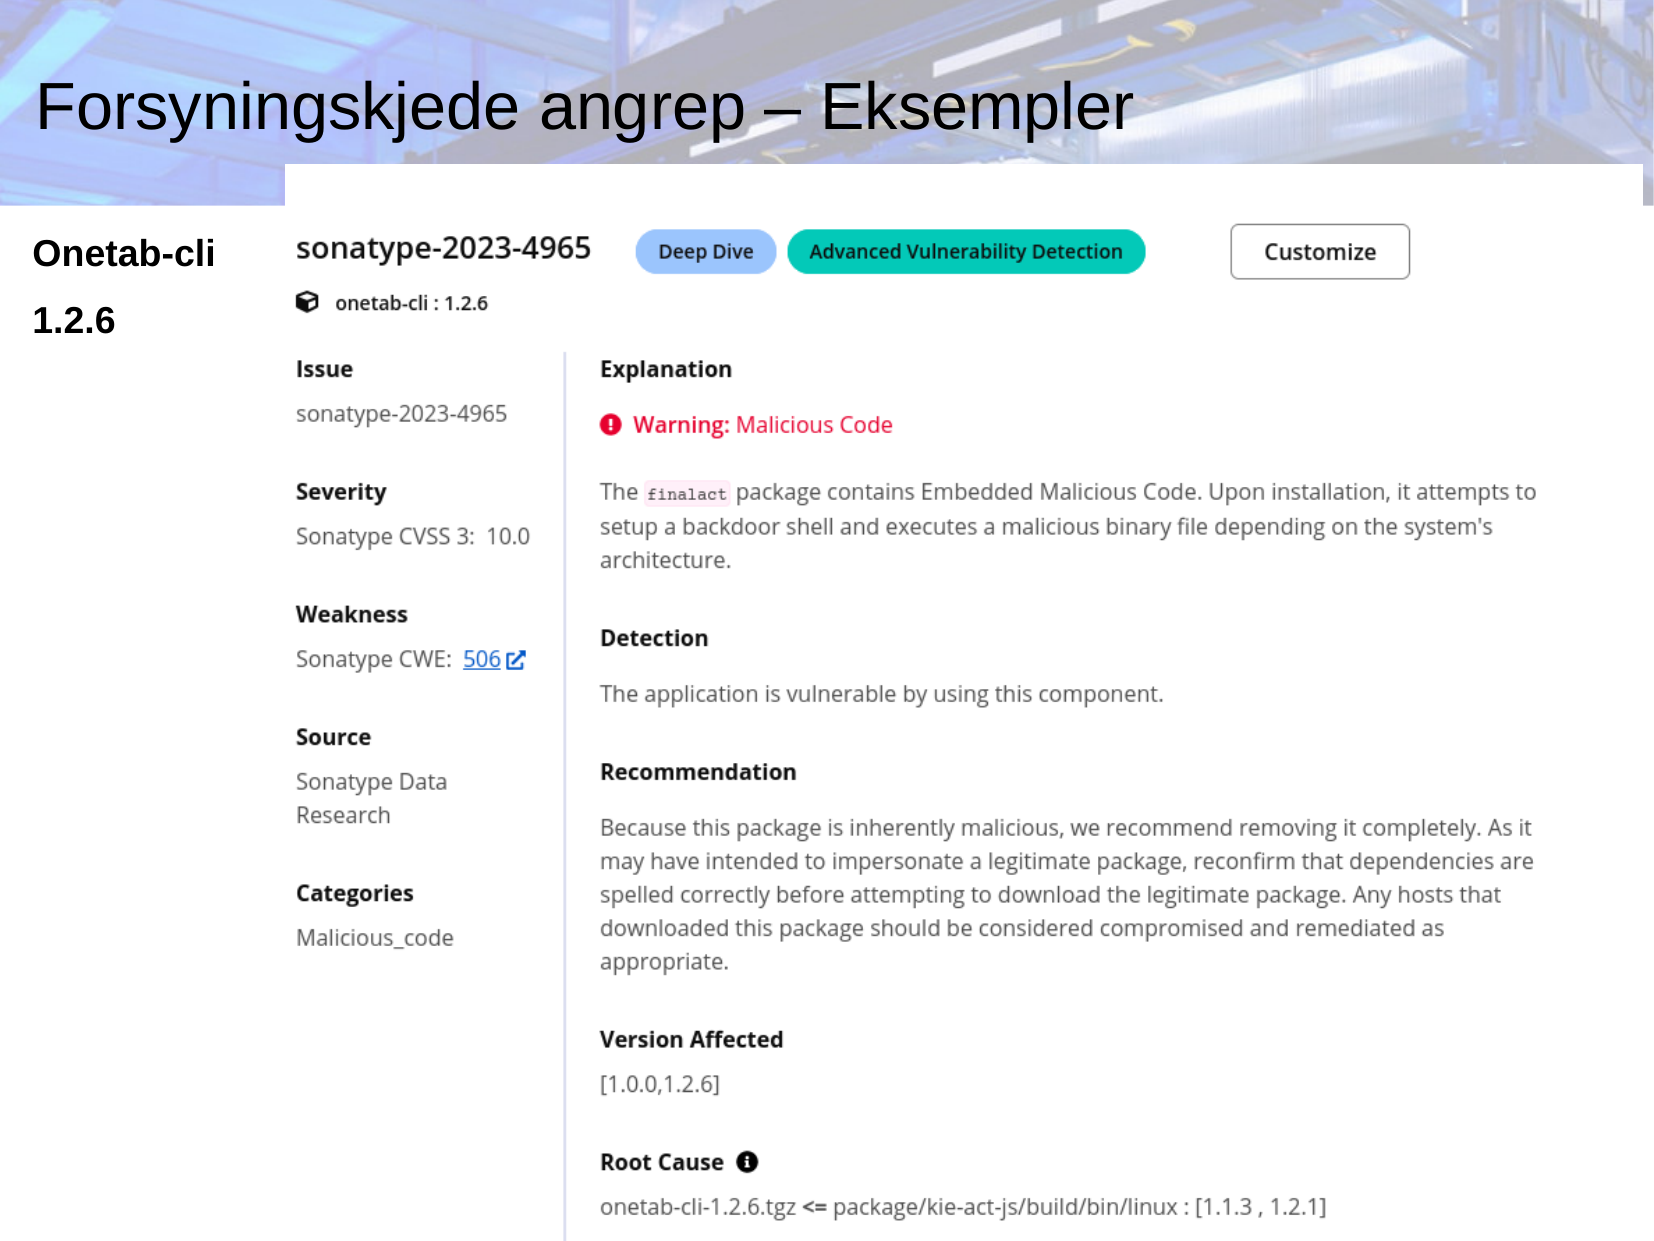

# Forsyningskjede angrep – Eksempler
Onetab-cli
1.2.6